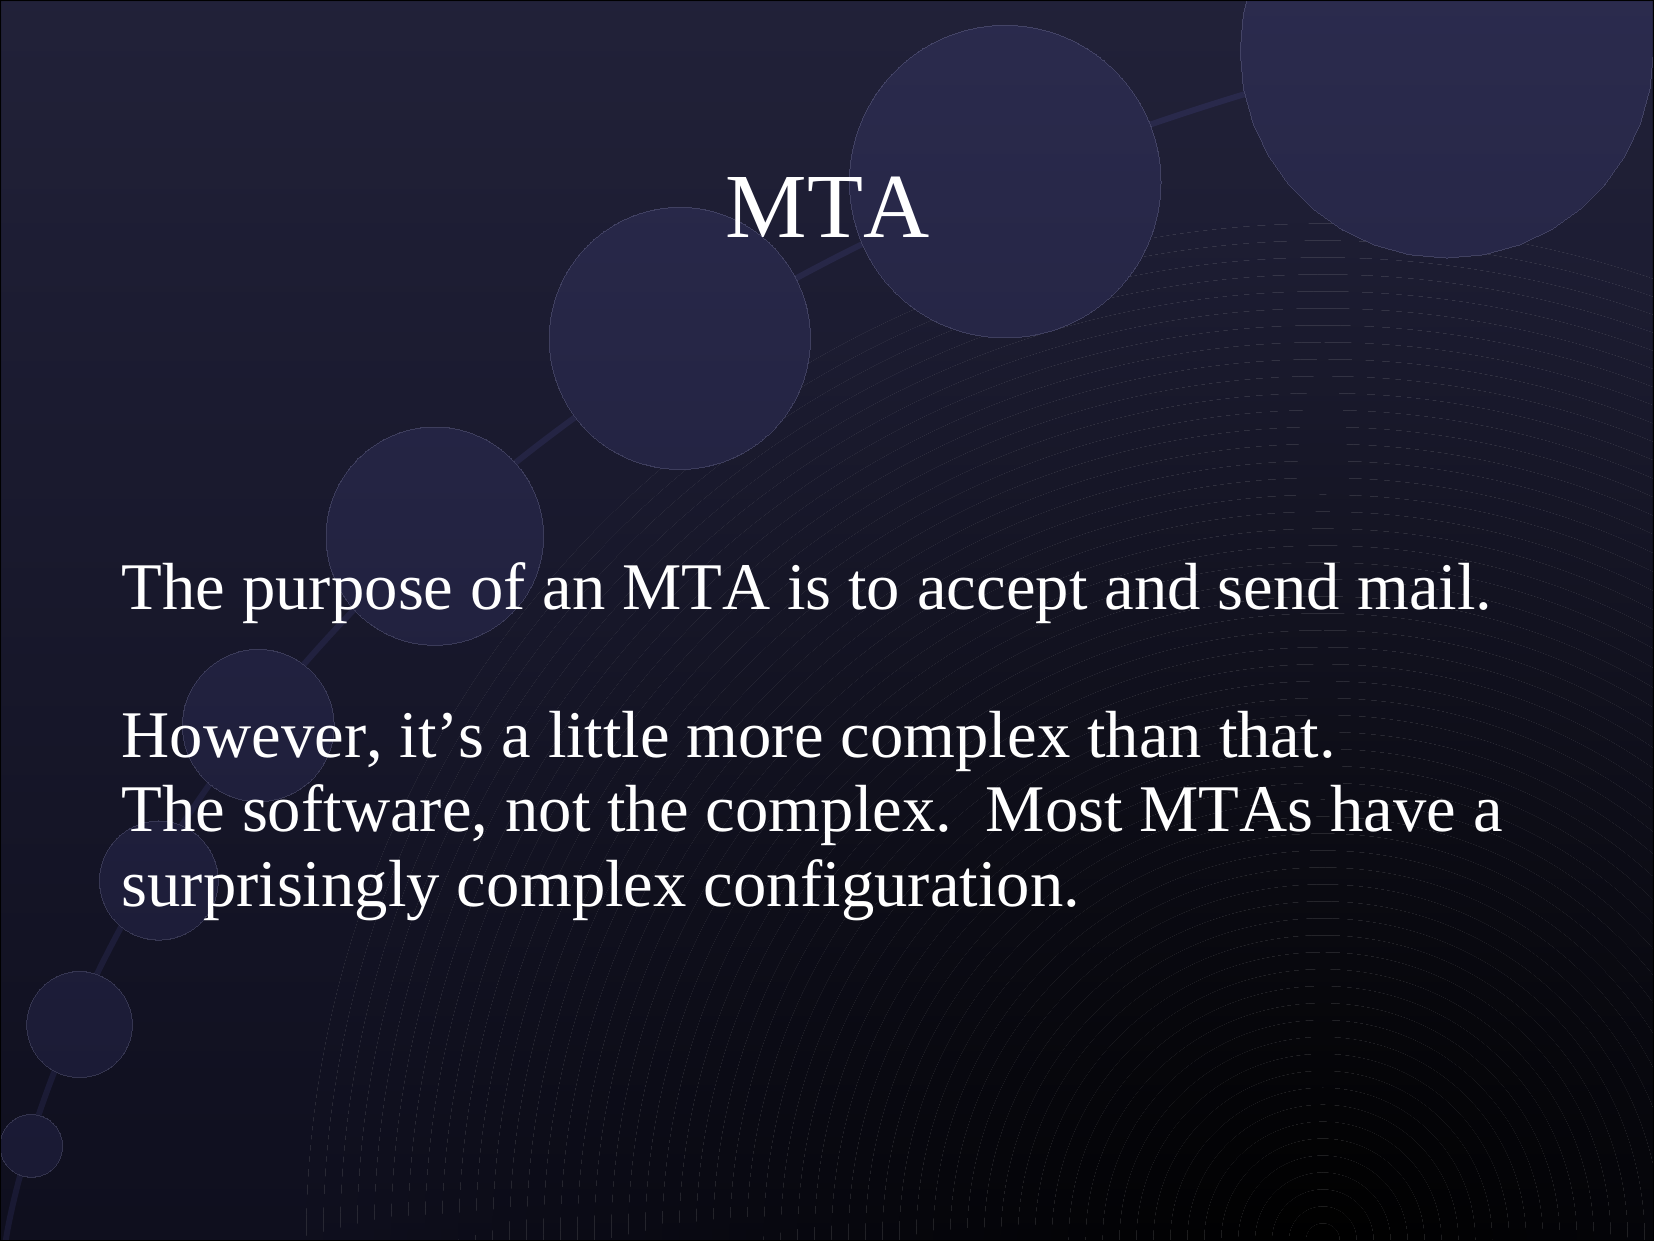

# MTA
The purpose of an MTA is to accept and send mail.
However, it’s a little more complex than that.
The software, not the complex. Most MTAs have a surprisingly complex configuration.